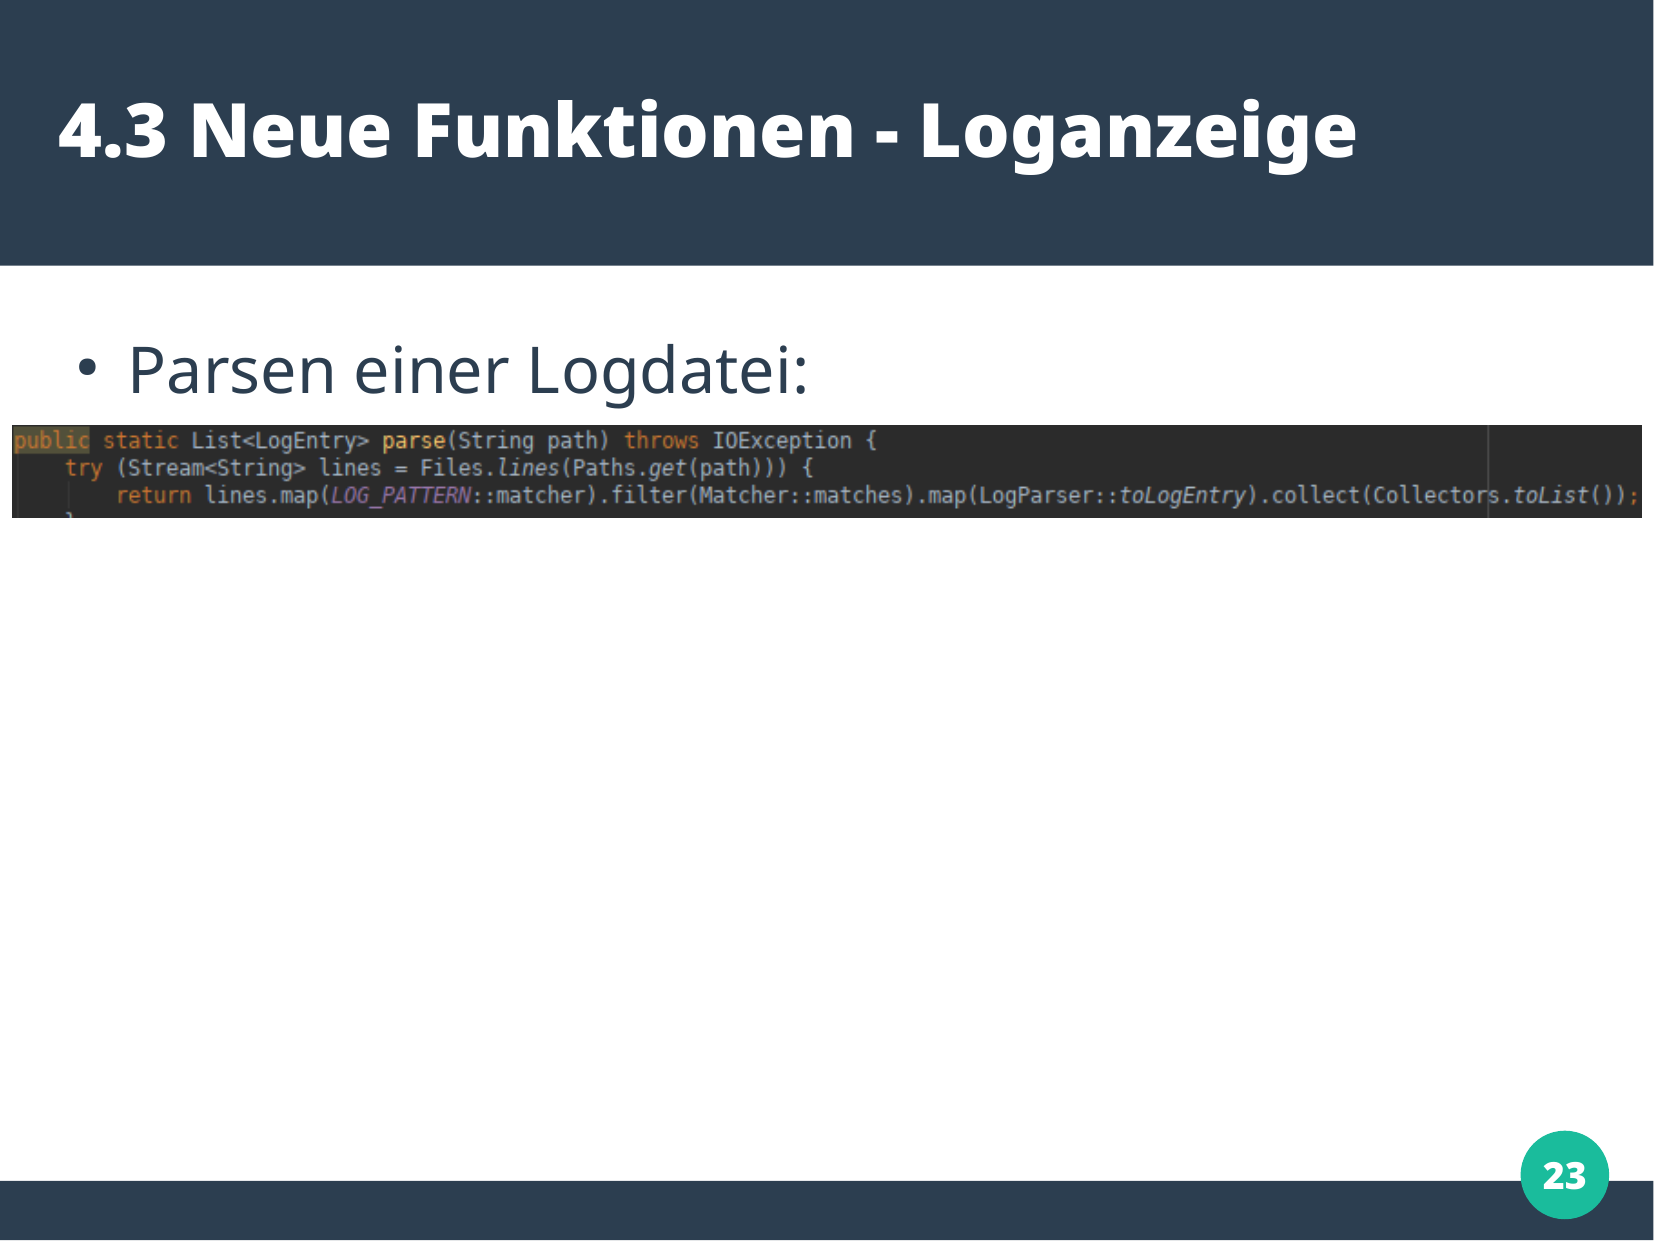

# 4.3 Neue Funktionen - Loganzeige
Parsen einer Logdatei:
23